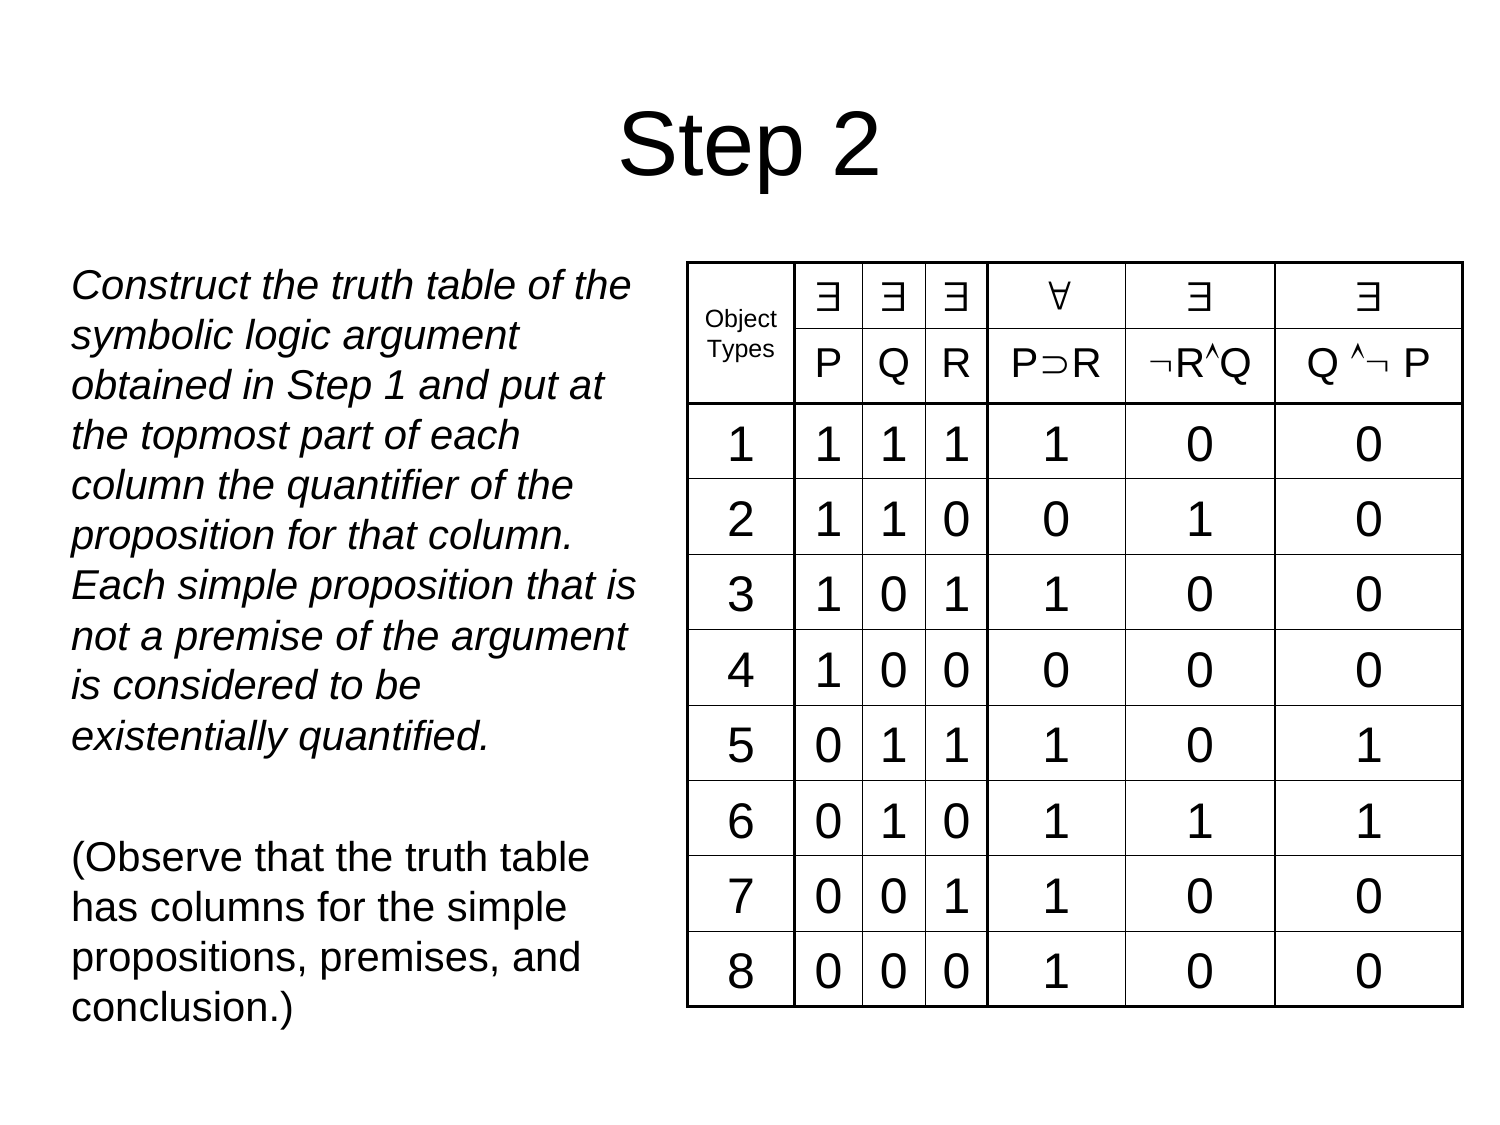

# Step 2
	Construct the truth table of the symbolic logic argument obtained in Step 1 and put at the topmost part of each column the quantifier of the proposition for that column. Each simple proposition that is not a premise of the argument is considered to be existentially quantified.
	(Observe that the truth table has columns for the simple propositions, premises, and conclusion.)
| Object Types |  |  |  |  |  |  |
| --- | --- | --- | --- | --- | --- | --- |
| | P | Q | R | PR | RQ | Q  P |
| 1 | 1 | 1 | 1 | 1 | 0 | 0 |
| 2 | 1 | 1 | 0 | 0 | 1 | 0 |
| 3 | 1 | 0 | 1 | 1 | 0 | 0 |
| 4 | 1 | 0 | 0 | 0 | 0 | 0 |
| 5 | 0 | 1 | 1 | 1 | 0 | 1 |
| 6 | 0 | 1 | 0 | 1 | 1 | 1 |
| 7 | 0 | 0 | 1 | 1 | 0 | 0 |
| 8 | 0 | 0 | 0 | 1 | 0 | 0 |